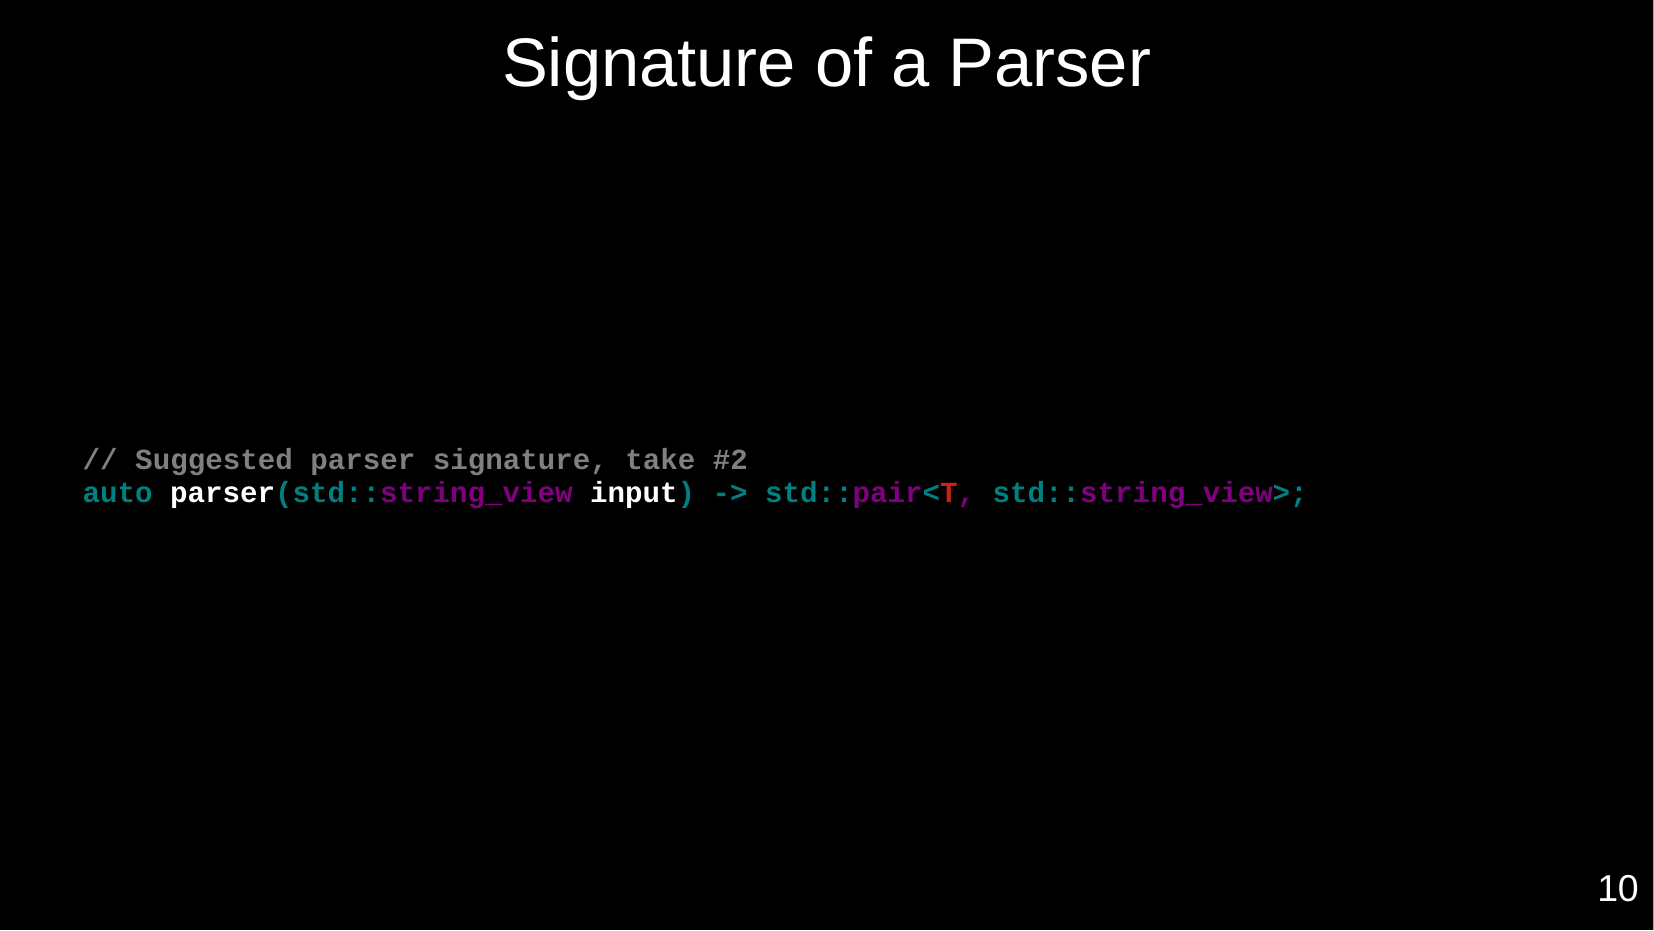

Signature of a Parser
# // Suggested parser signature, take #2
auto parser(std::string_view input) -> std::pair<T, std::string_view>;